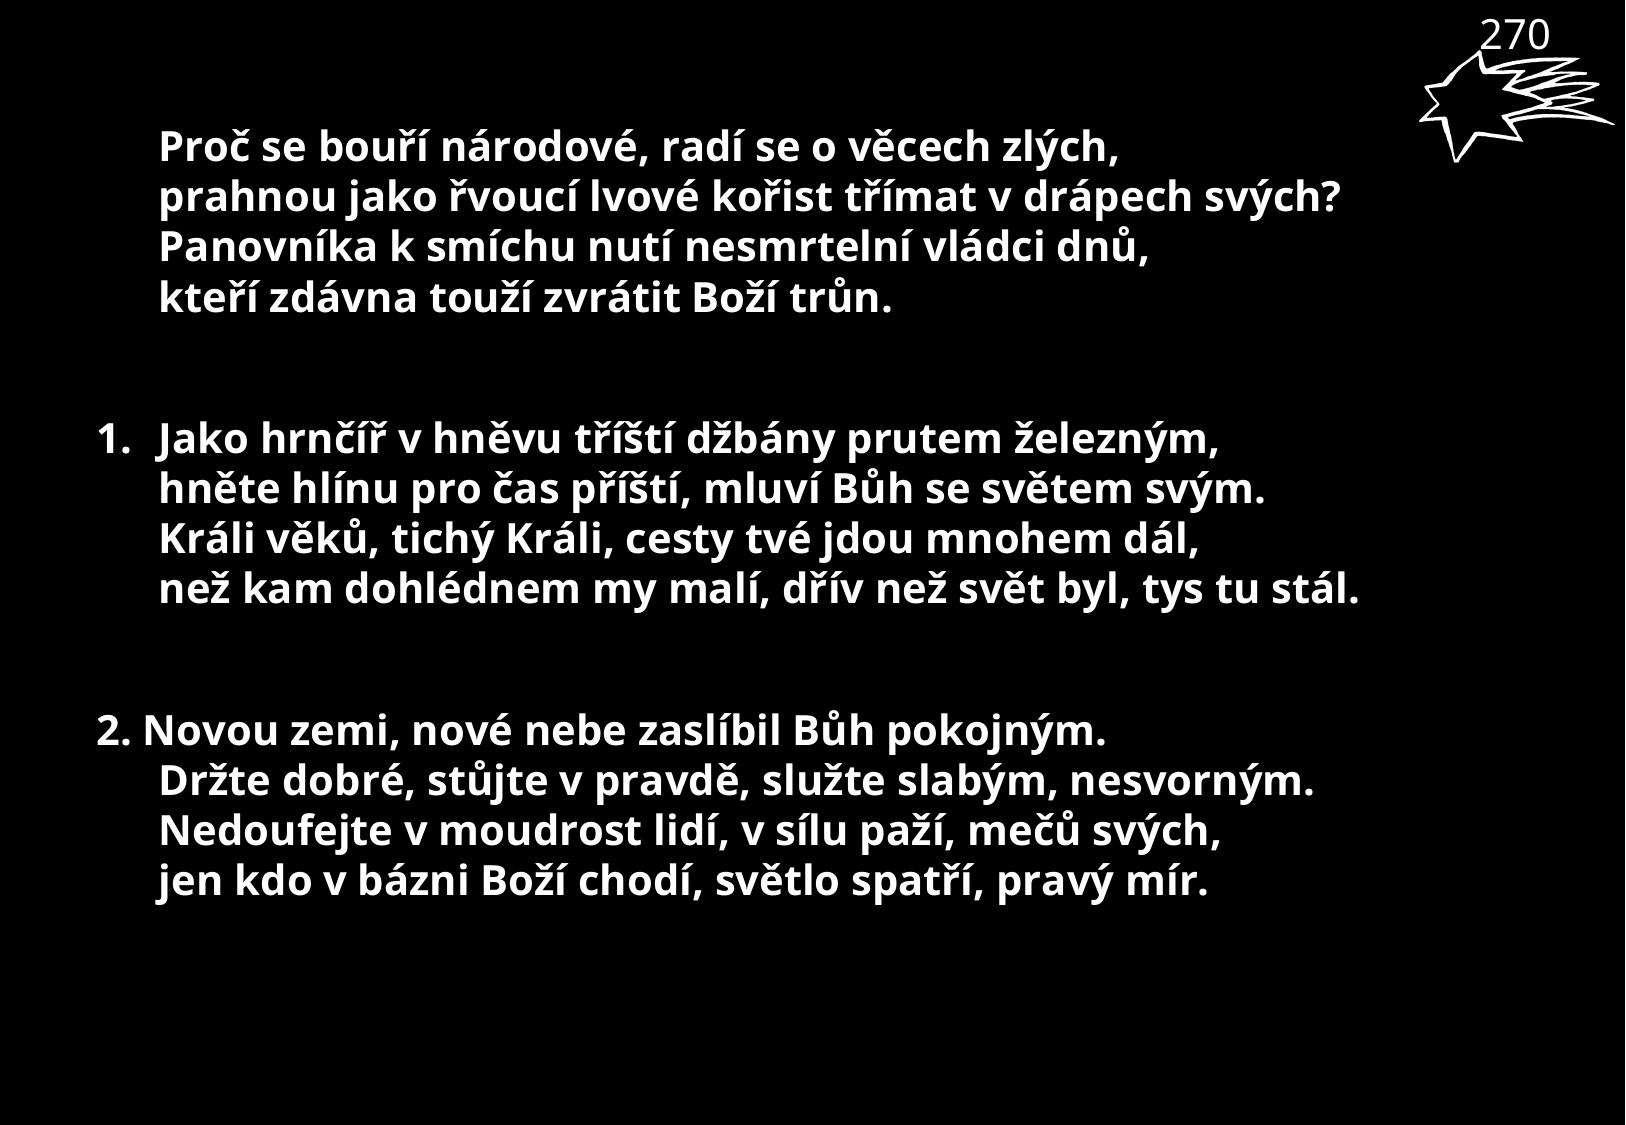

270
# Proč se bouří národové, radí se o věcech zlých, prahnou jako řvoucí lvové kořist třímat v drápech svých? Panovníka k smíchu nutí nesmrtelní vládci dnů, kteří zdávna touží zvrátit Boží trůn.
Jako hrnčíř v hněvu tříští džbány prutem železným,
hněte hlínu pro čas příští, mluví Bůh se světem svým.
Králi věků, tichý Králi, cesty tvé jdou mnohem dál,
než kam dohlédnem my malí, dřív než svět byl, tys tu stál.
2. Novou zemi, nové nebe zaslíbil Bůh pokojným.
Držte dobré, stůjte v pravdě, služte slabým, nesvorným. Nedoufejte v moudrost lidí, v sílu paží, mečů svých,
jen kdo v bázni Boží chodí, světlo spatří, pravý mír.